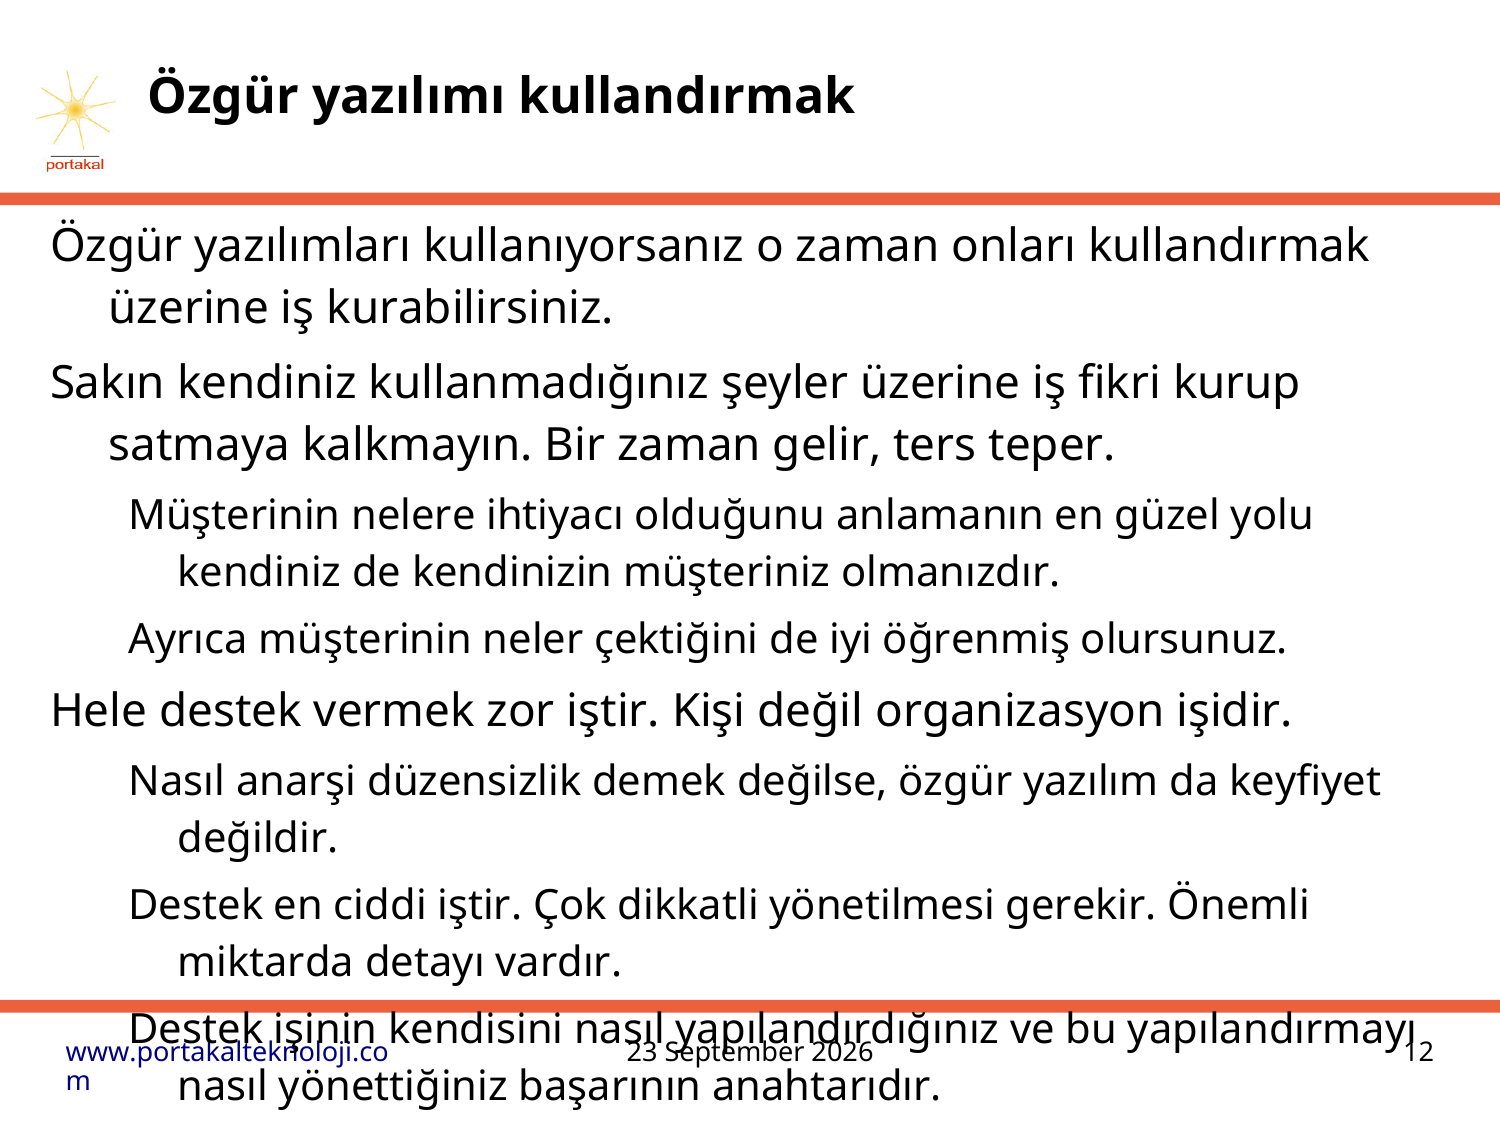

# Özgür yazılımı kullandırmak
Özgür yazılımları kullanıyorsanız o zaman onları kullandırmak üzerine iş kurabilirsiniz.
Sakın kendiniz kullanmadığınız şeyler üzerine iş fikri kurup satmaya kalkmayın. Bir zaman gelir, ters teper.
Müşterinin nelere ihtiyacı olduğunu anlamanın en güzel yolu kendiniz de kendinizin müşteriniz olmanızdır.
Ayrıca müşterinin neler çektiğini de iyi öğrenmiş olursunuz.
Hele destek vermek zor iştir. Kişi değil organizasyon işidir.
Nasıl anarşi düzensizlik demek değilse, özgür yazılım da keyfiyet değildir.
Destek en ciddi iştir. Çok dikkatli yönetilmesi gerekir. Önemli miktarda detayı vardır.
Destek işinin kendisini nasıl yapılandırdığınız ve bu yapılandırmayı nasıl yönettiğiniz başarının anahtarıdır.